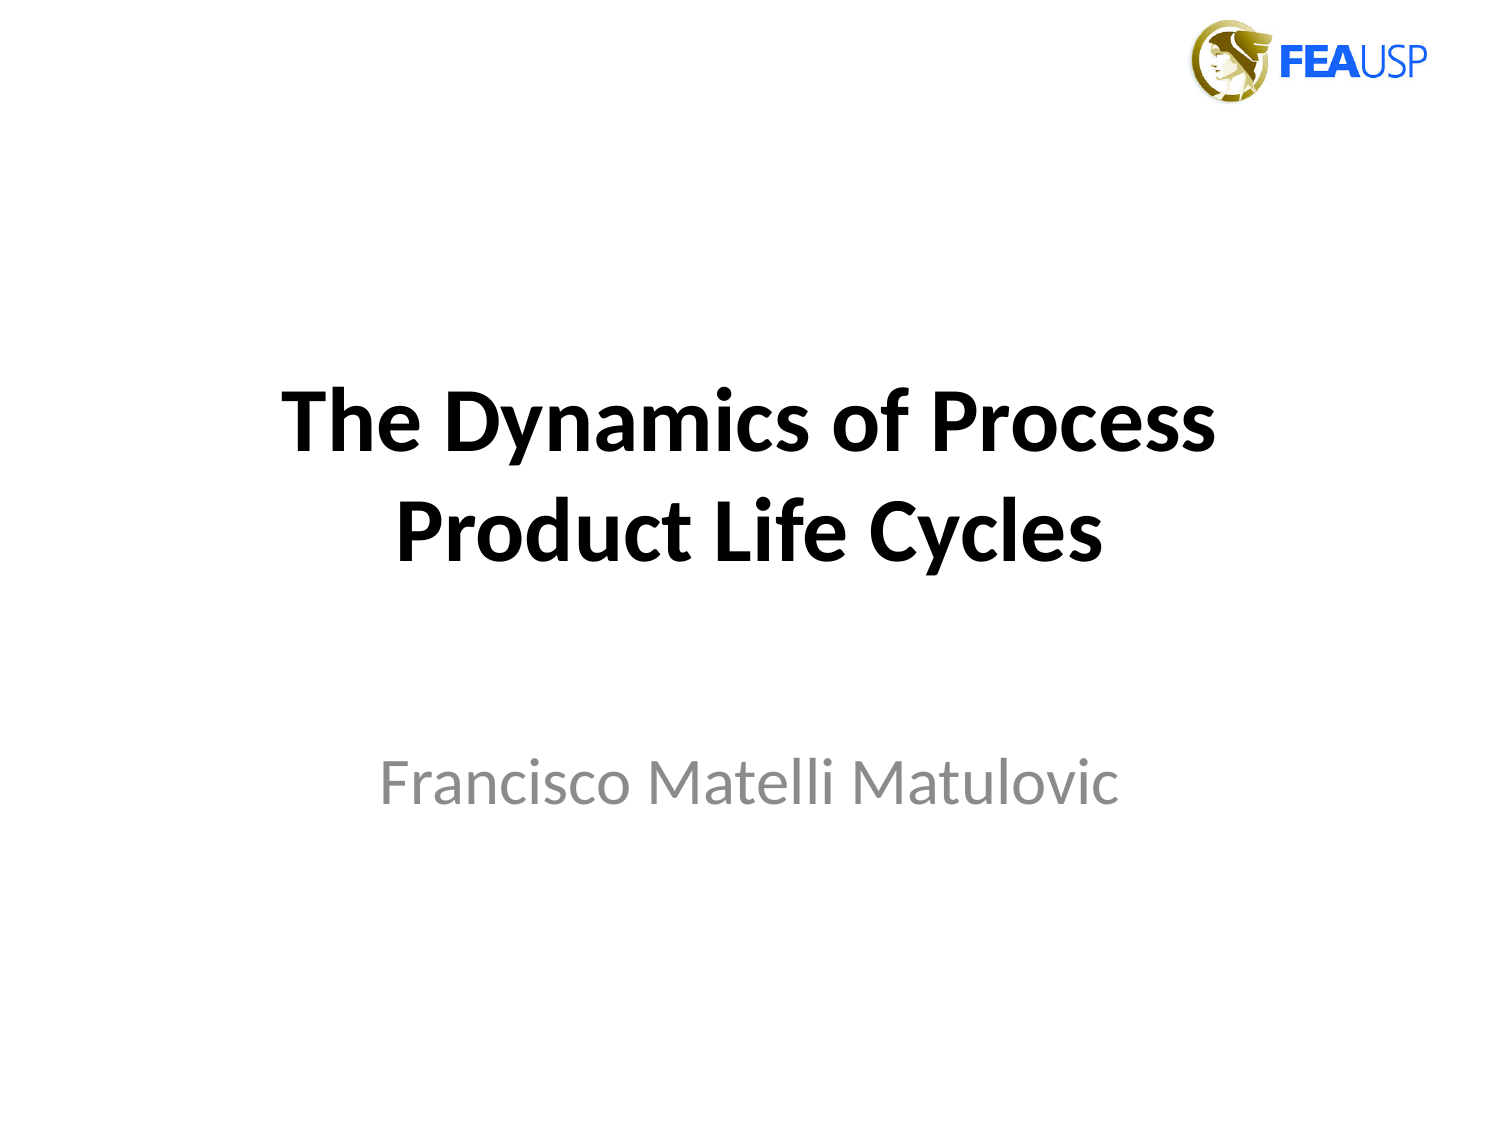

# The Dynamics of Process Product Life Cycles
Francisco Matelli Matulovic